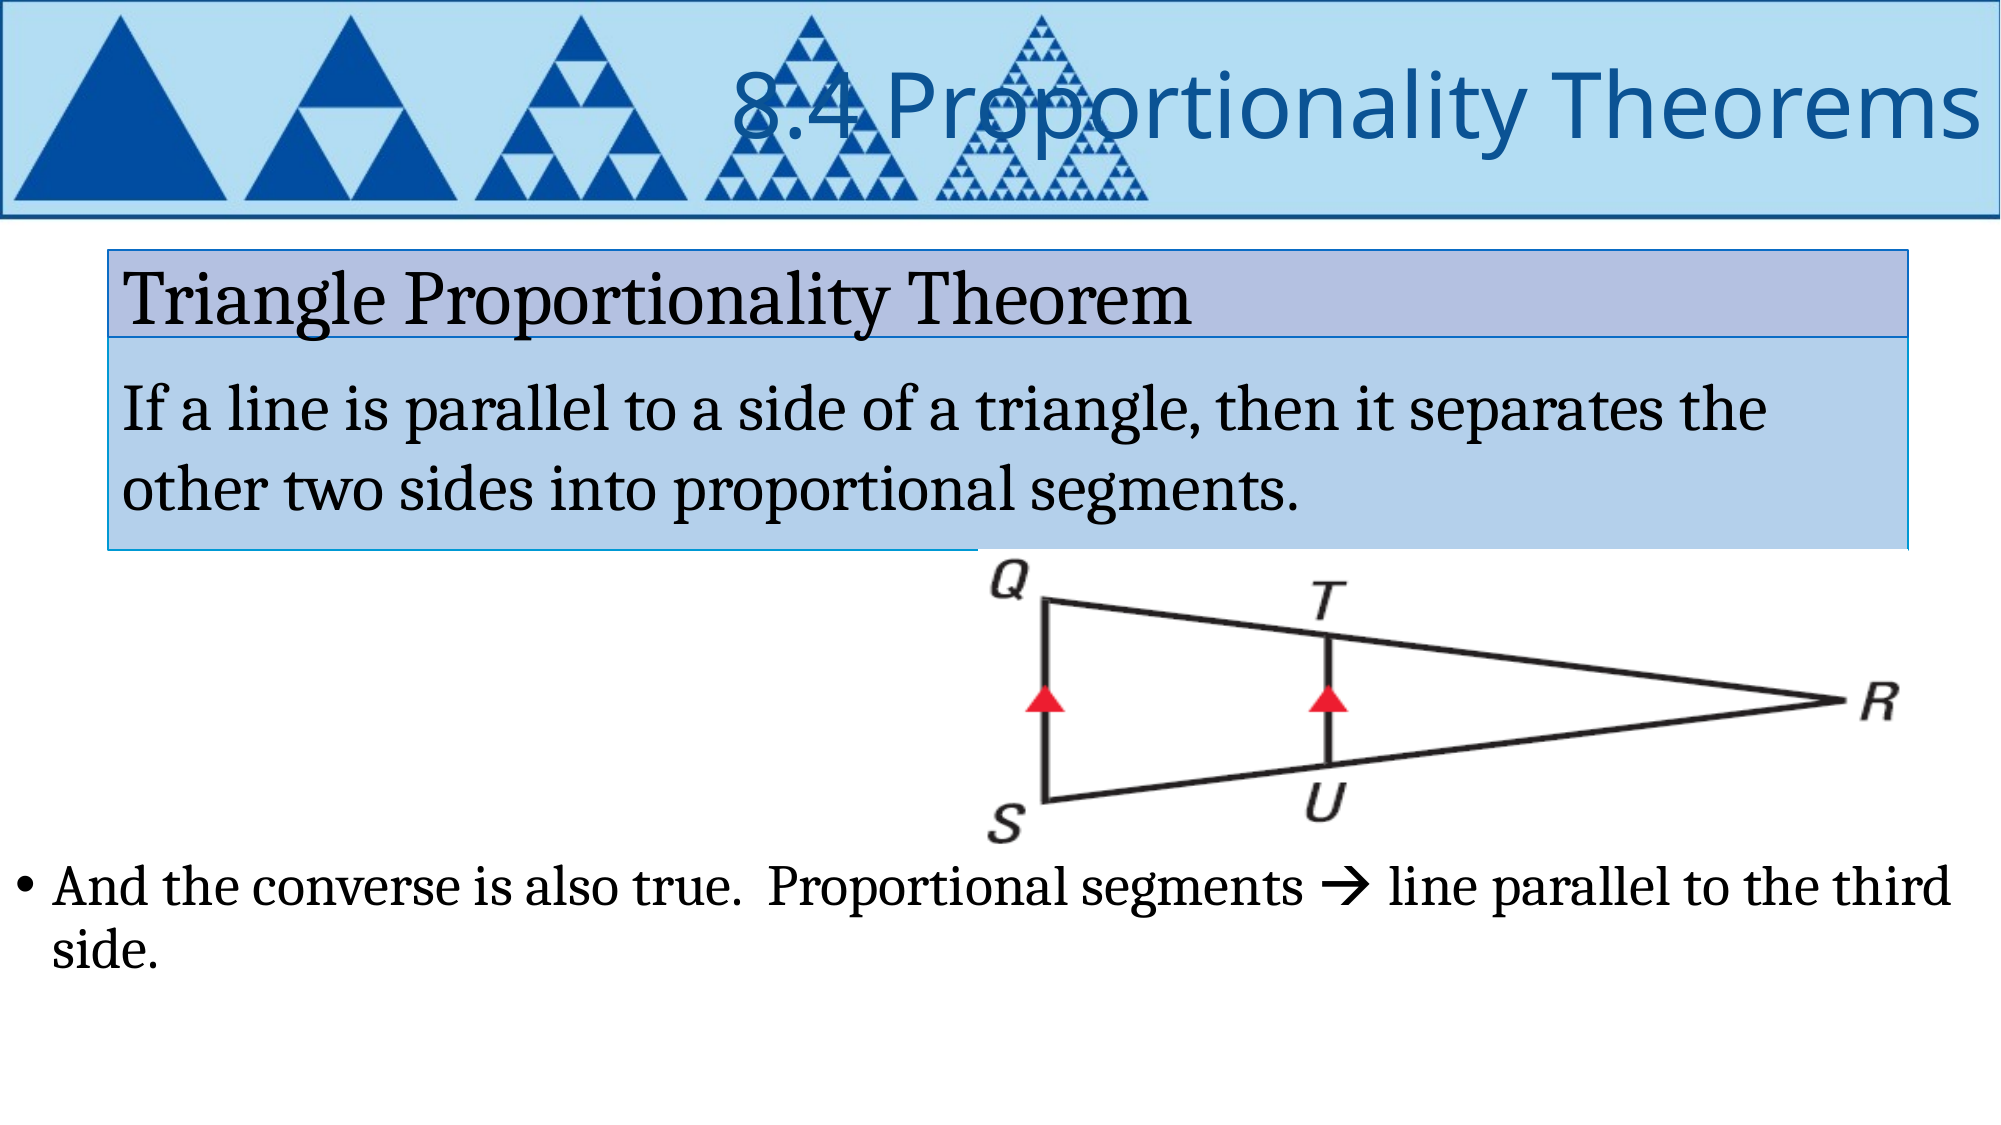

# 8.4 Proportionality Theorems
Triangle Proportionality Theorem
If a line is parallel to a side of a triangle, then it separates the other two sides into proportional segments.
And the converse is also true. Proportional segments  line parallel to the third side.